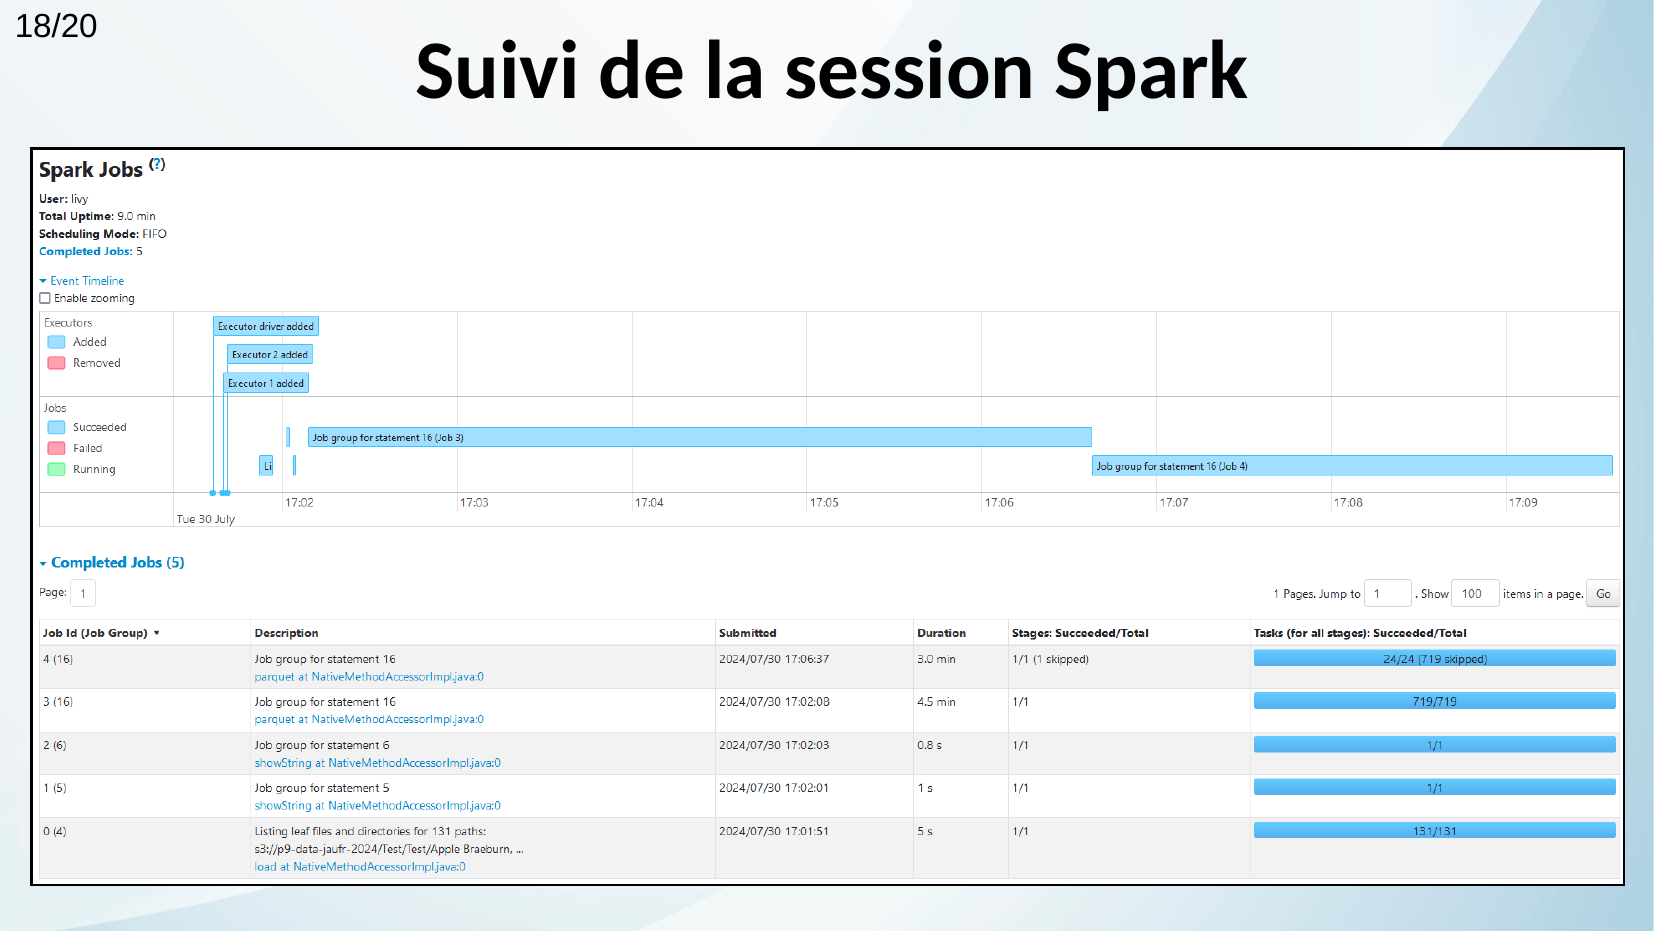

18/20
# Suivi de la session Spark